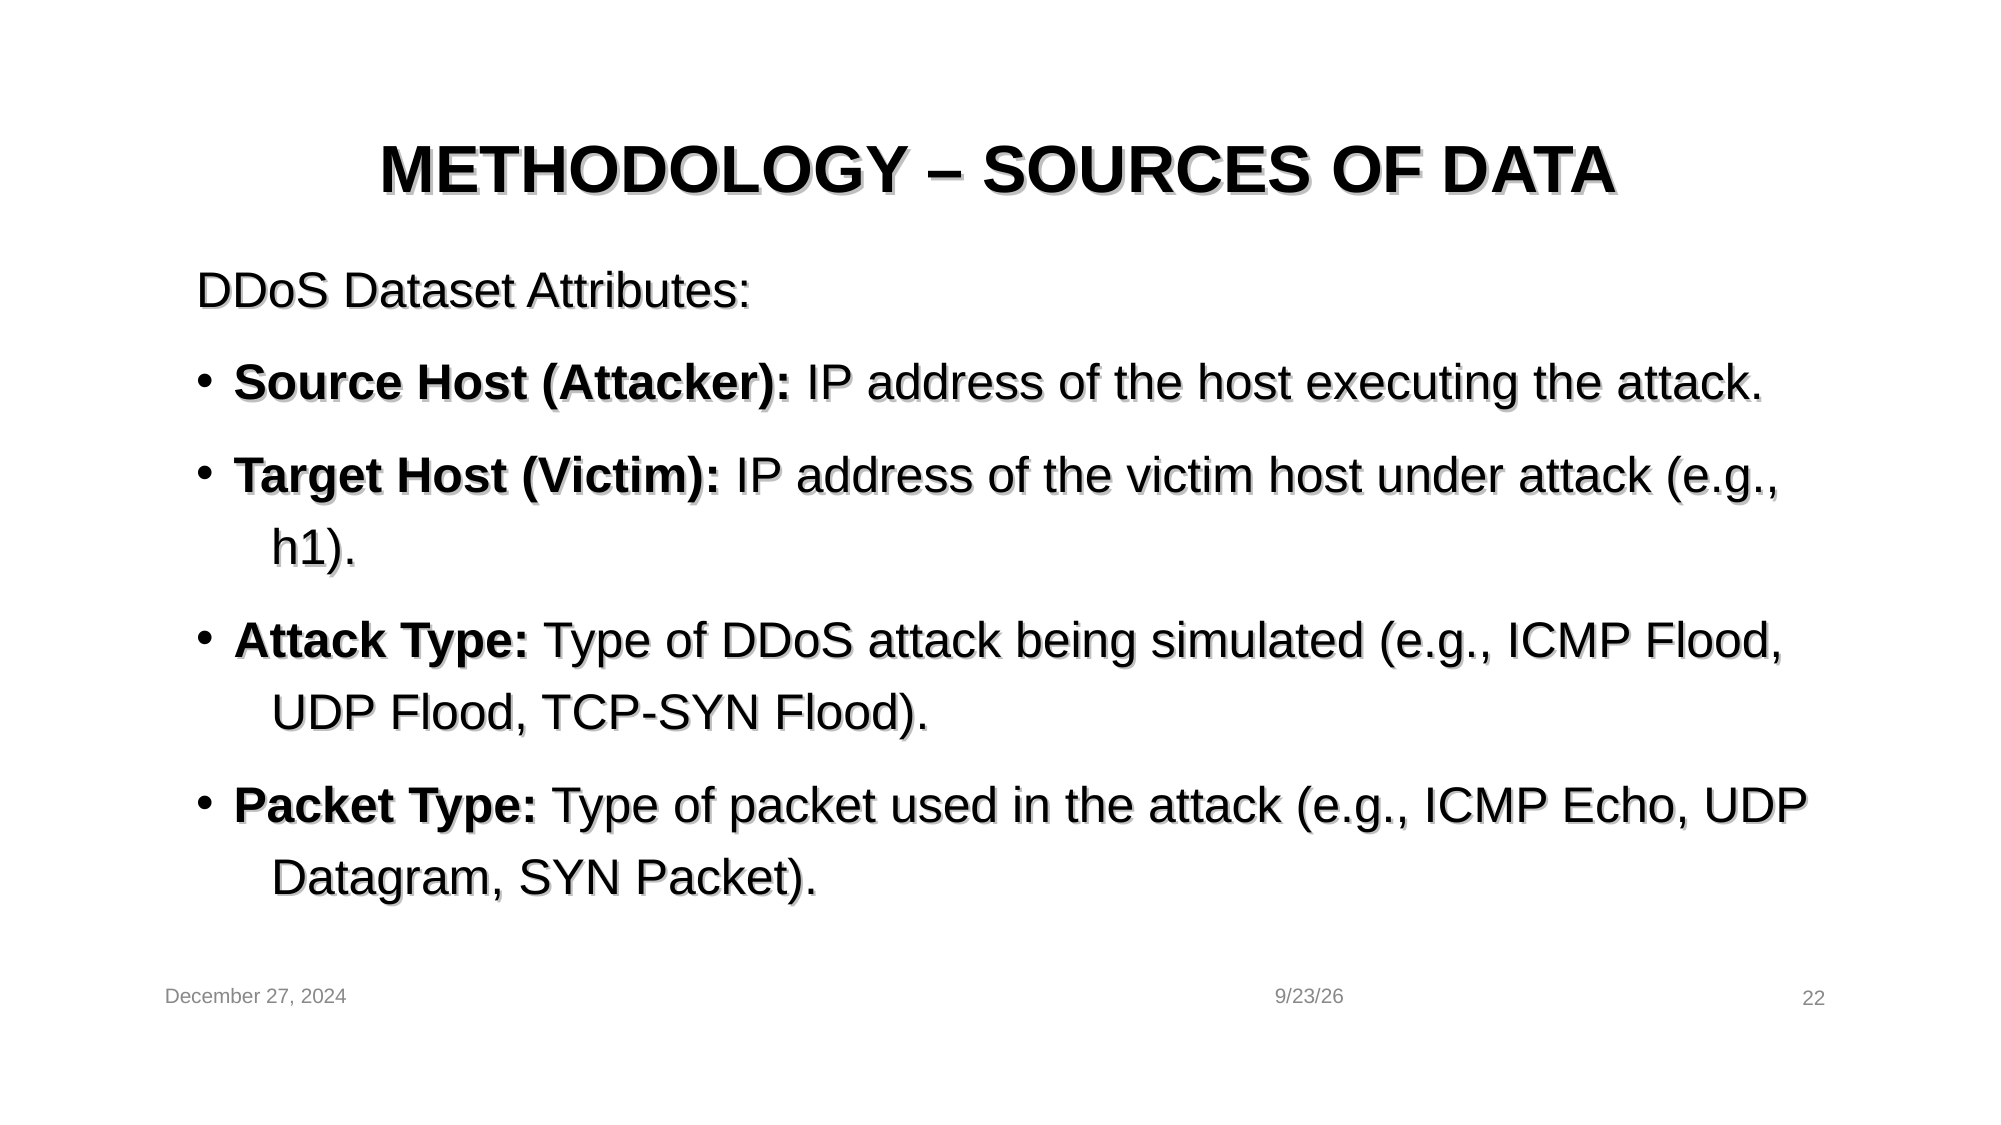

# Methodology – sources of data
DDoS Dataset Attributes:
Source Host (Attacker): IP address of the host executing the attack.
Target Host (Victim): IP address of the victim host under attack (e.g., h1).
Attack Type: Type of DDoS attack being simulated (e.g., ICMP Flood, UDP Flood, TCP-SYN Flood).
Packet Type: Type of packet used in the attack (e.g., ICMP Echo, UDP Datagram, SYN Packet).
December 27, 2024